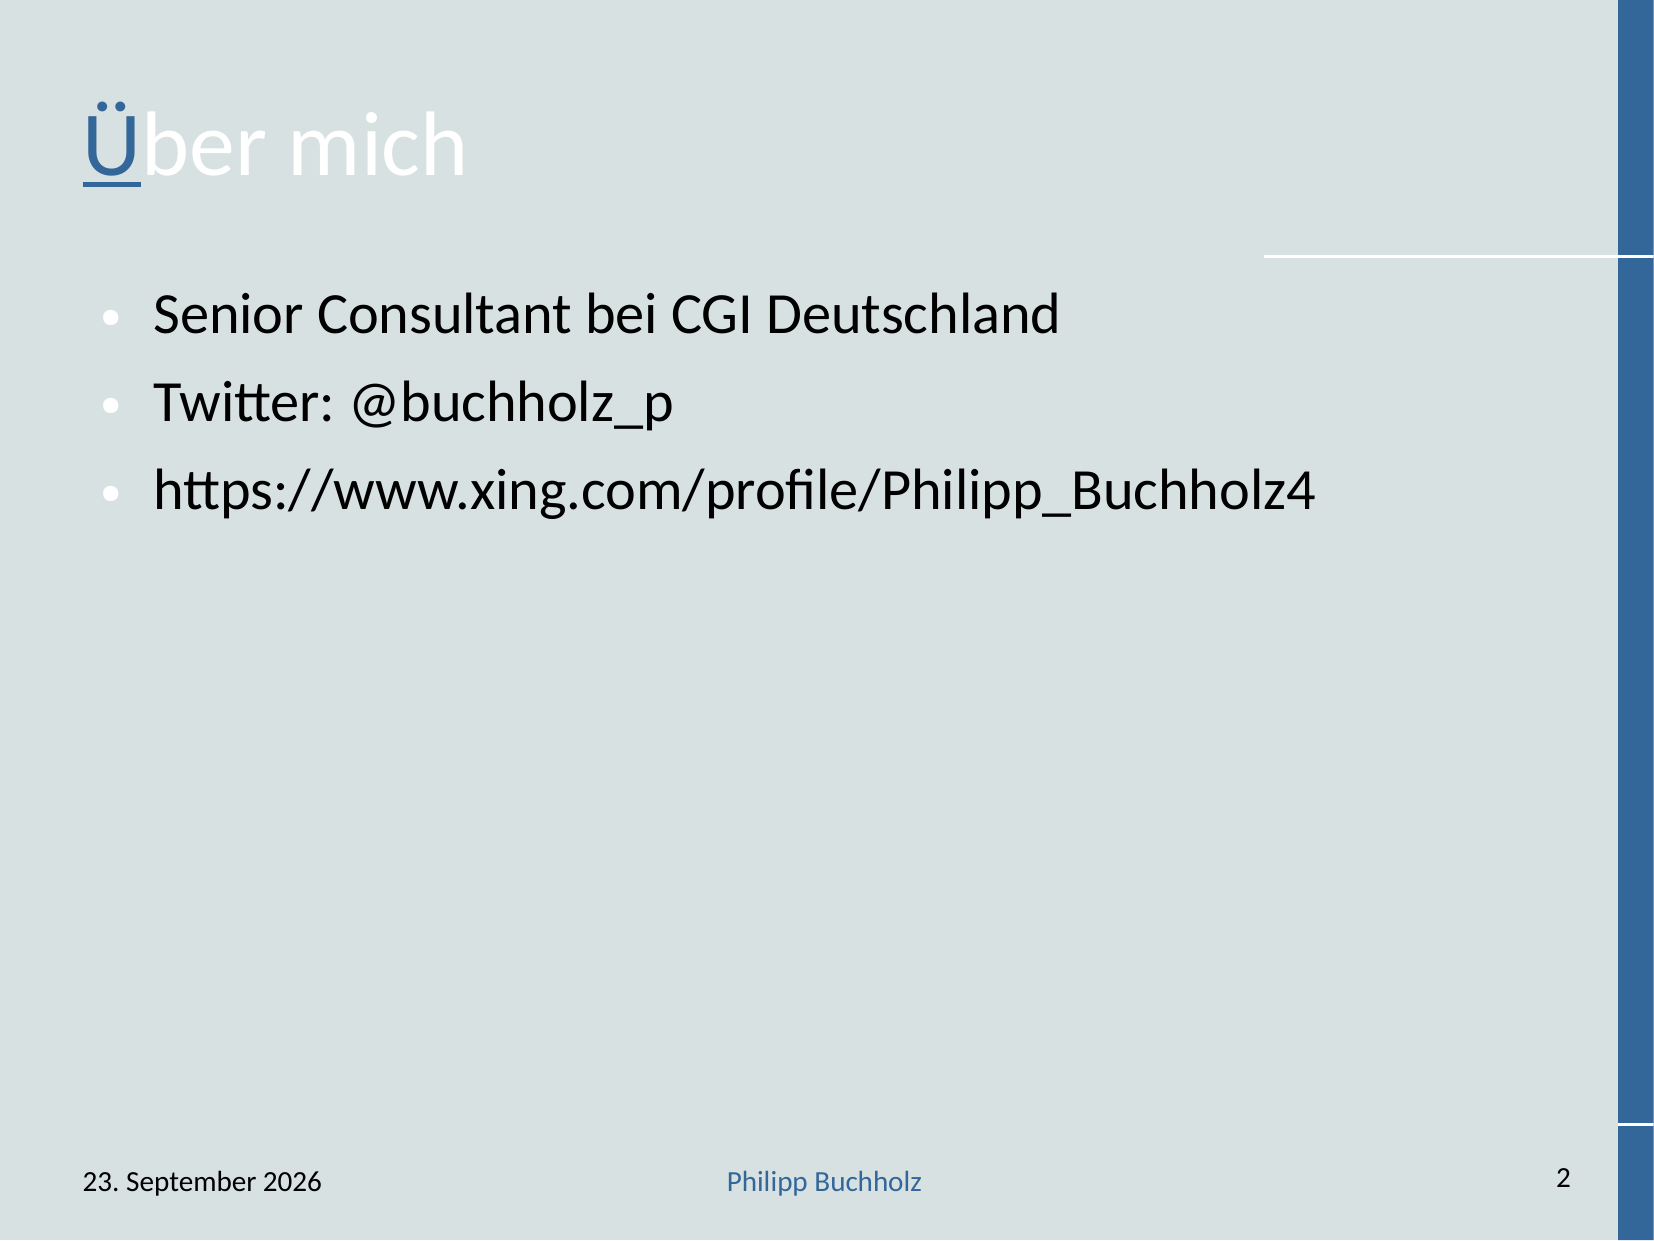

# Über mich
Senior Consultant bei CGI Deutschland
Twitter: @buchholz_p
https://www.xing.com/profile/Philipp_Buchholz4
2